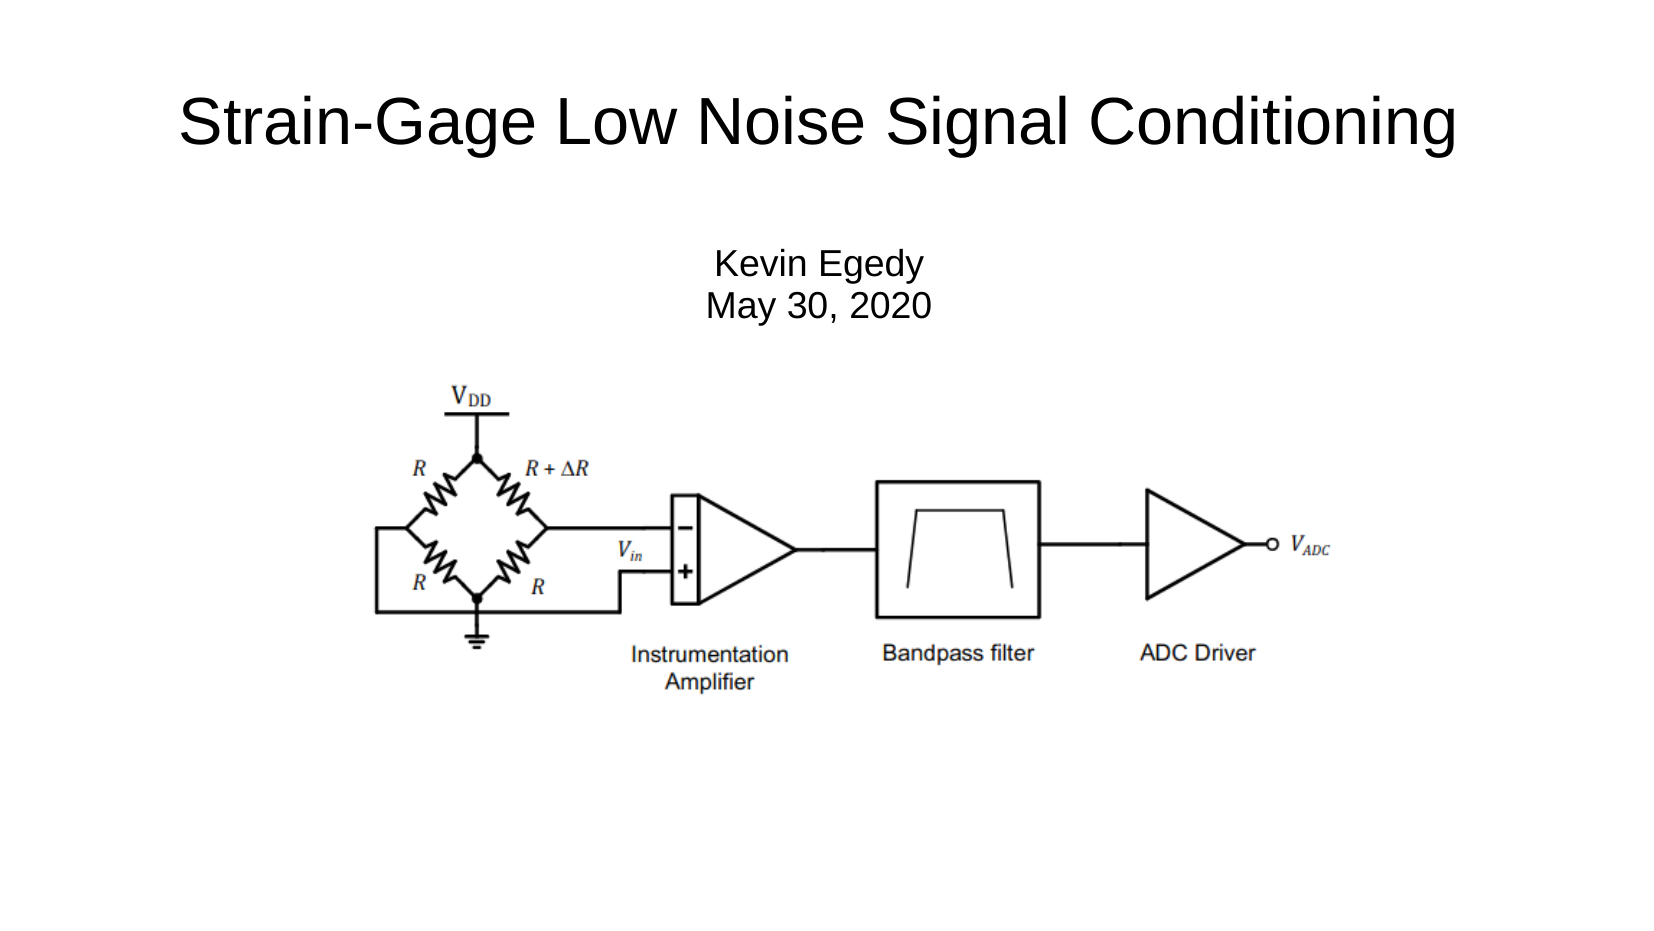

# Strain-Gage Low Noise Signal Conditioning Kevin Egedy May 30, 2020